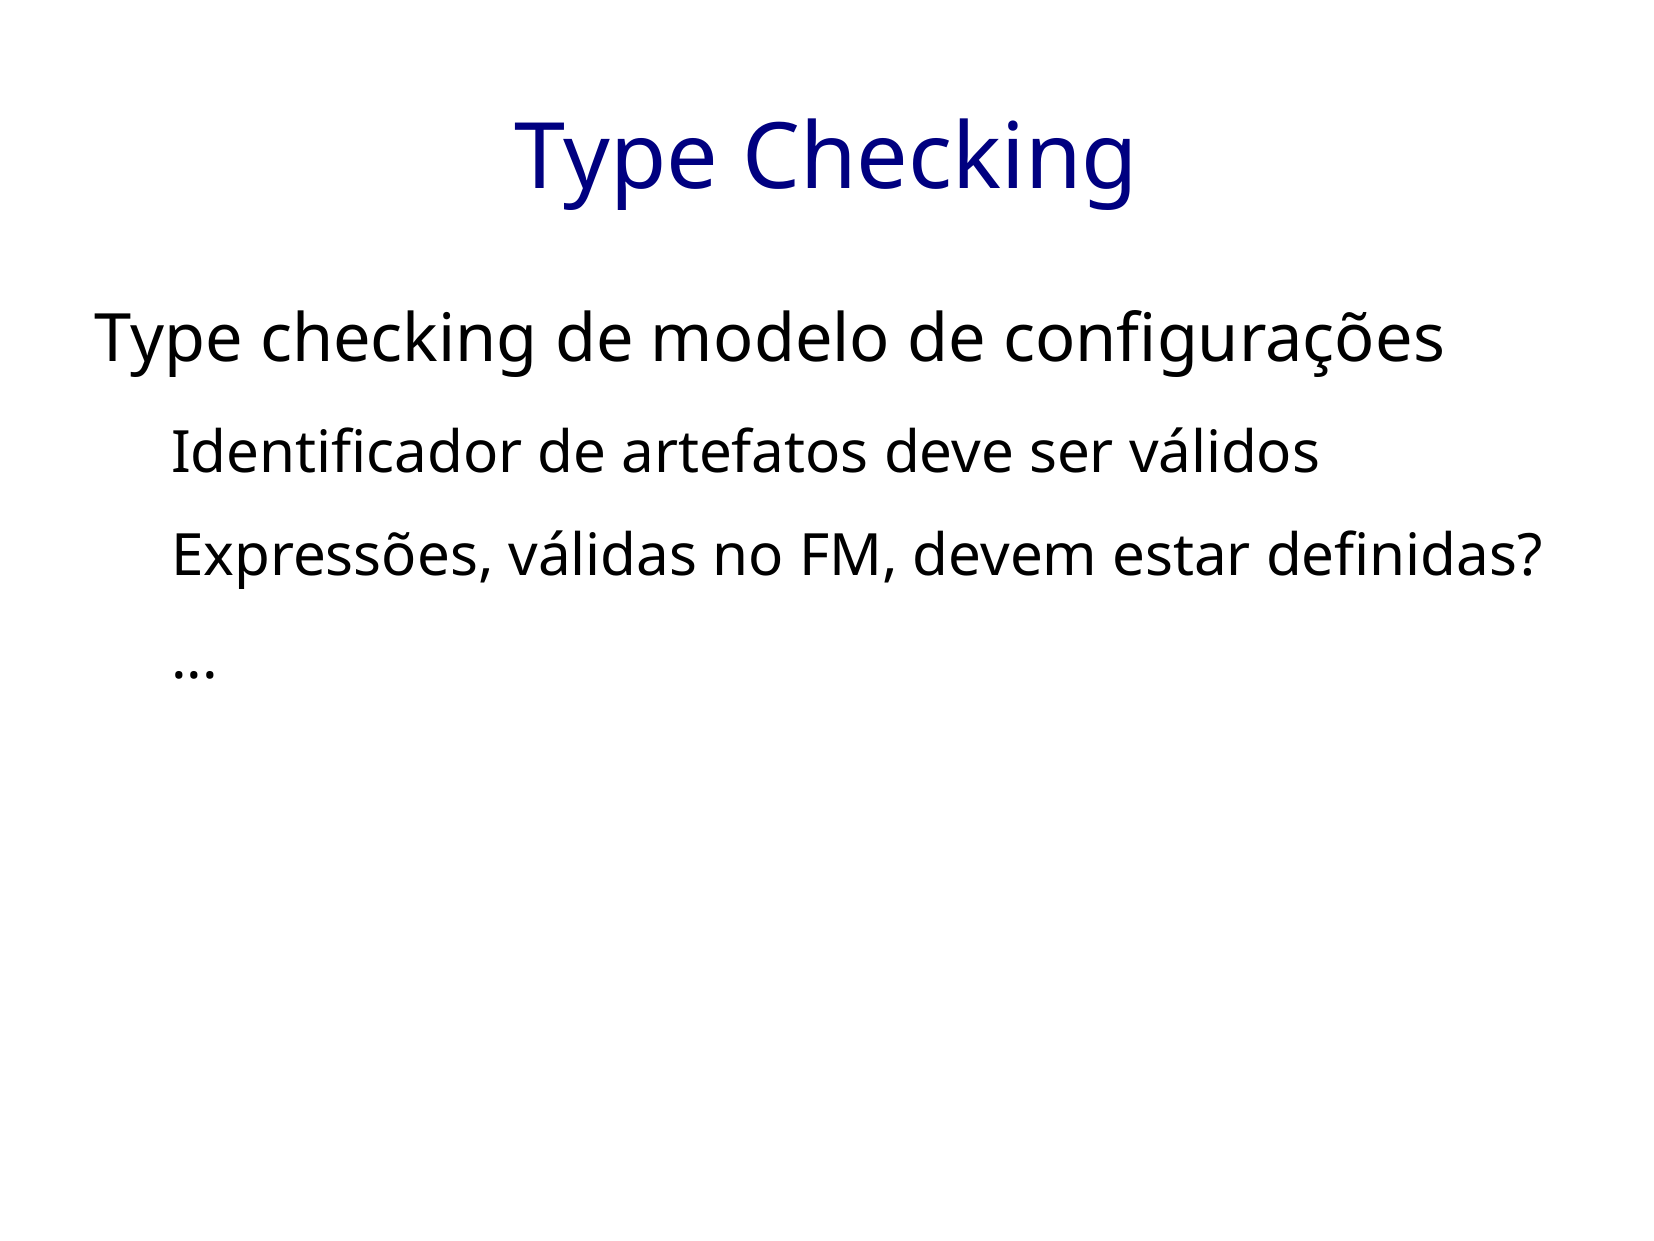

# Type Checking
Type checking de modelo de configurações
Identificador de artefatos deve ser válidos
Expressões, válidas no FM, devem estar definidas?
...